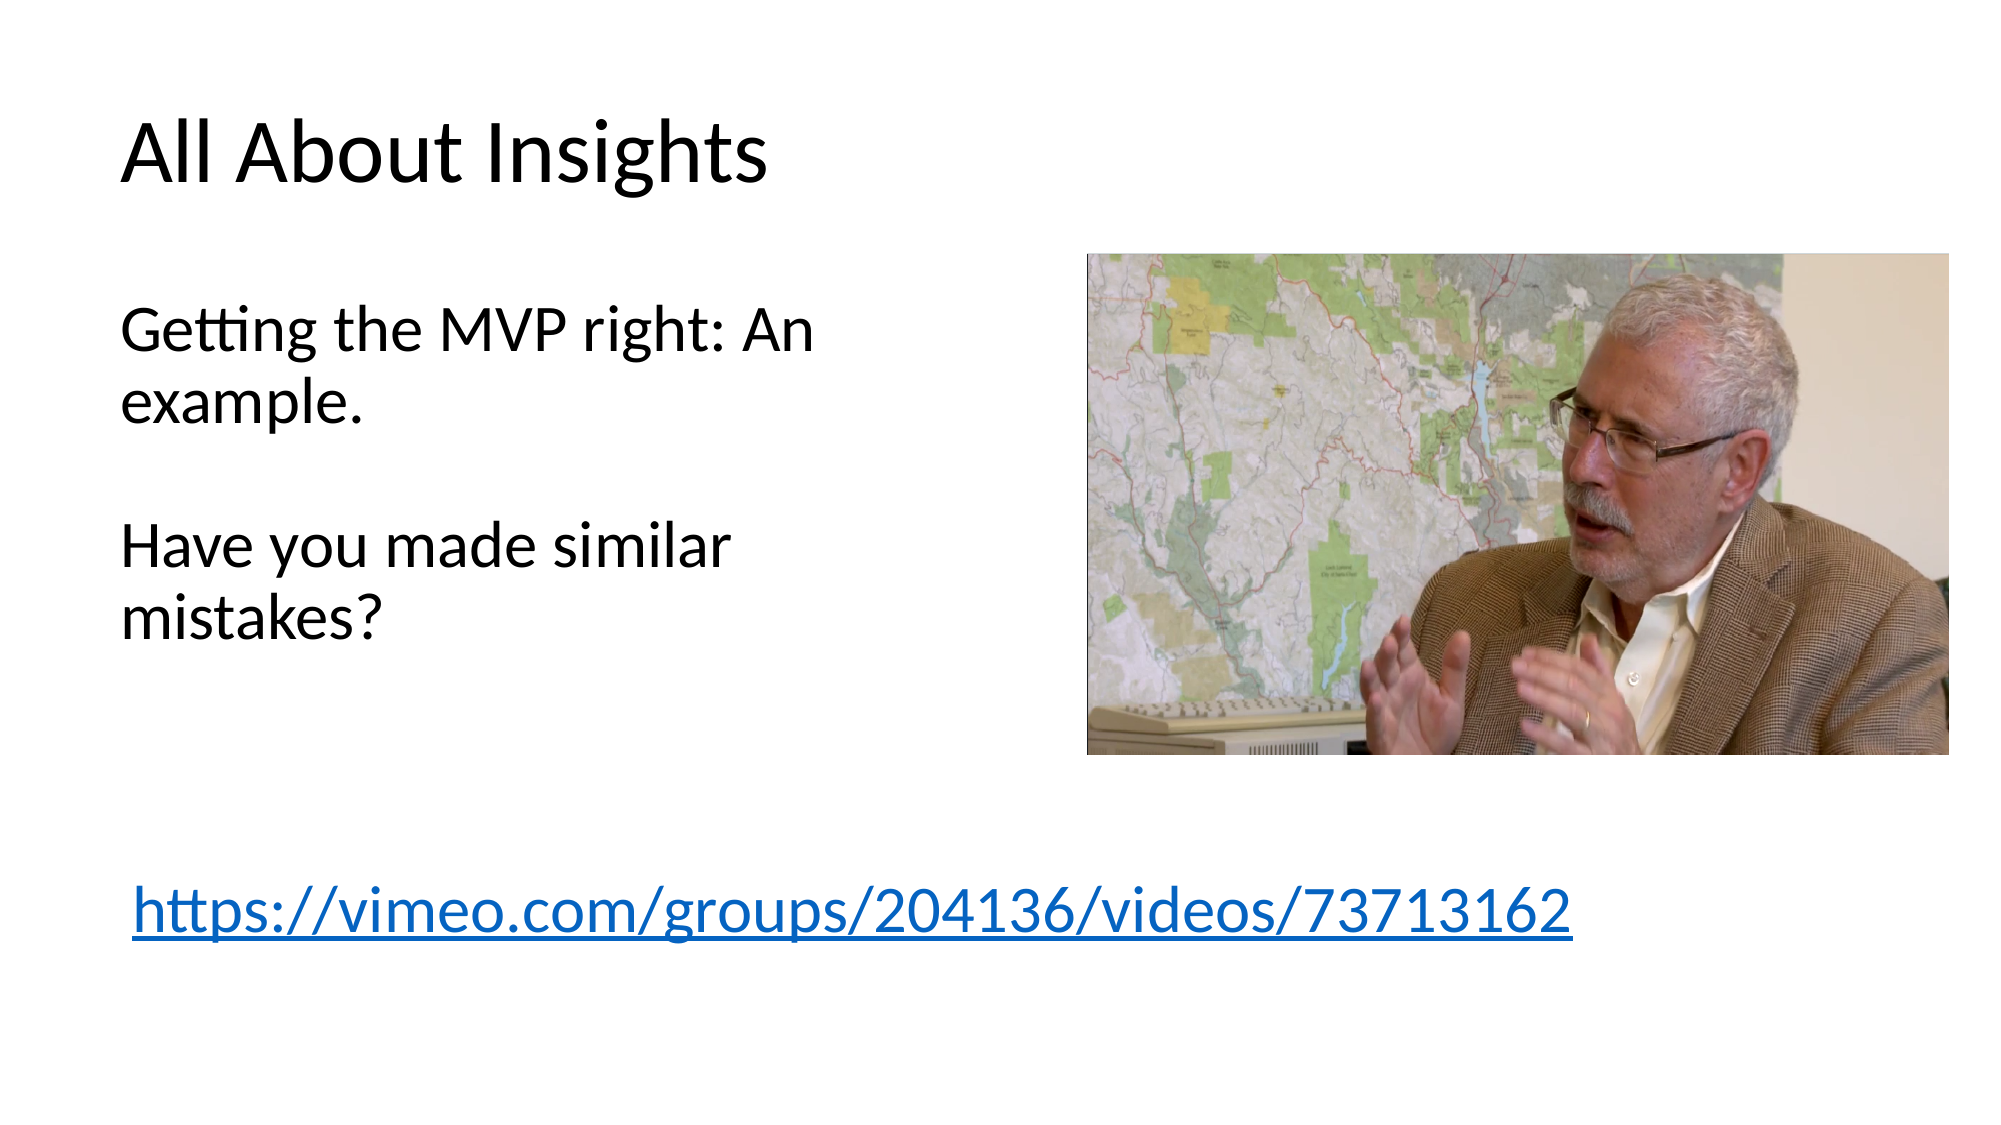

# All About Insights
Getting the MVP right: An example.
Have you made similar mistakes?
https://vimeo.com/groups/204136/videos/73713162